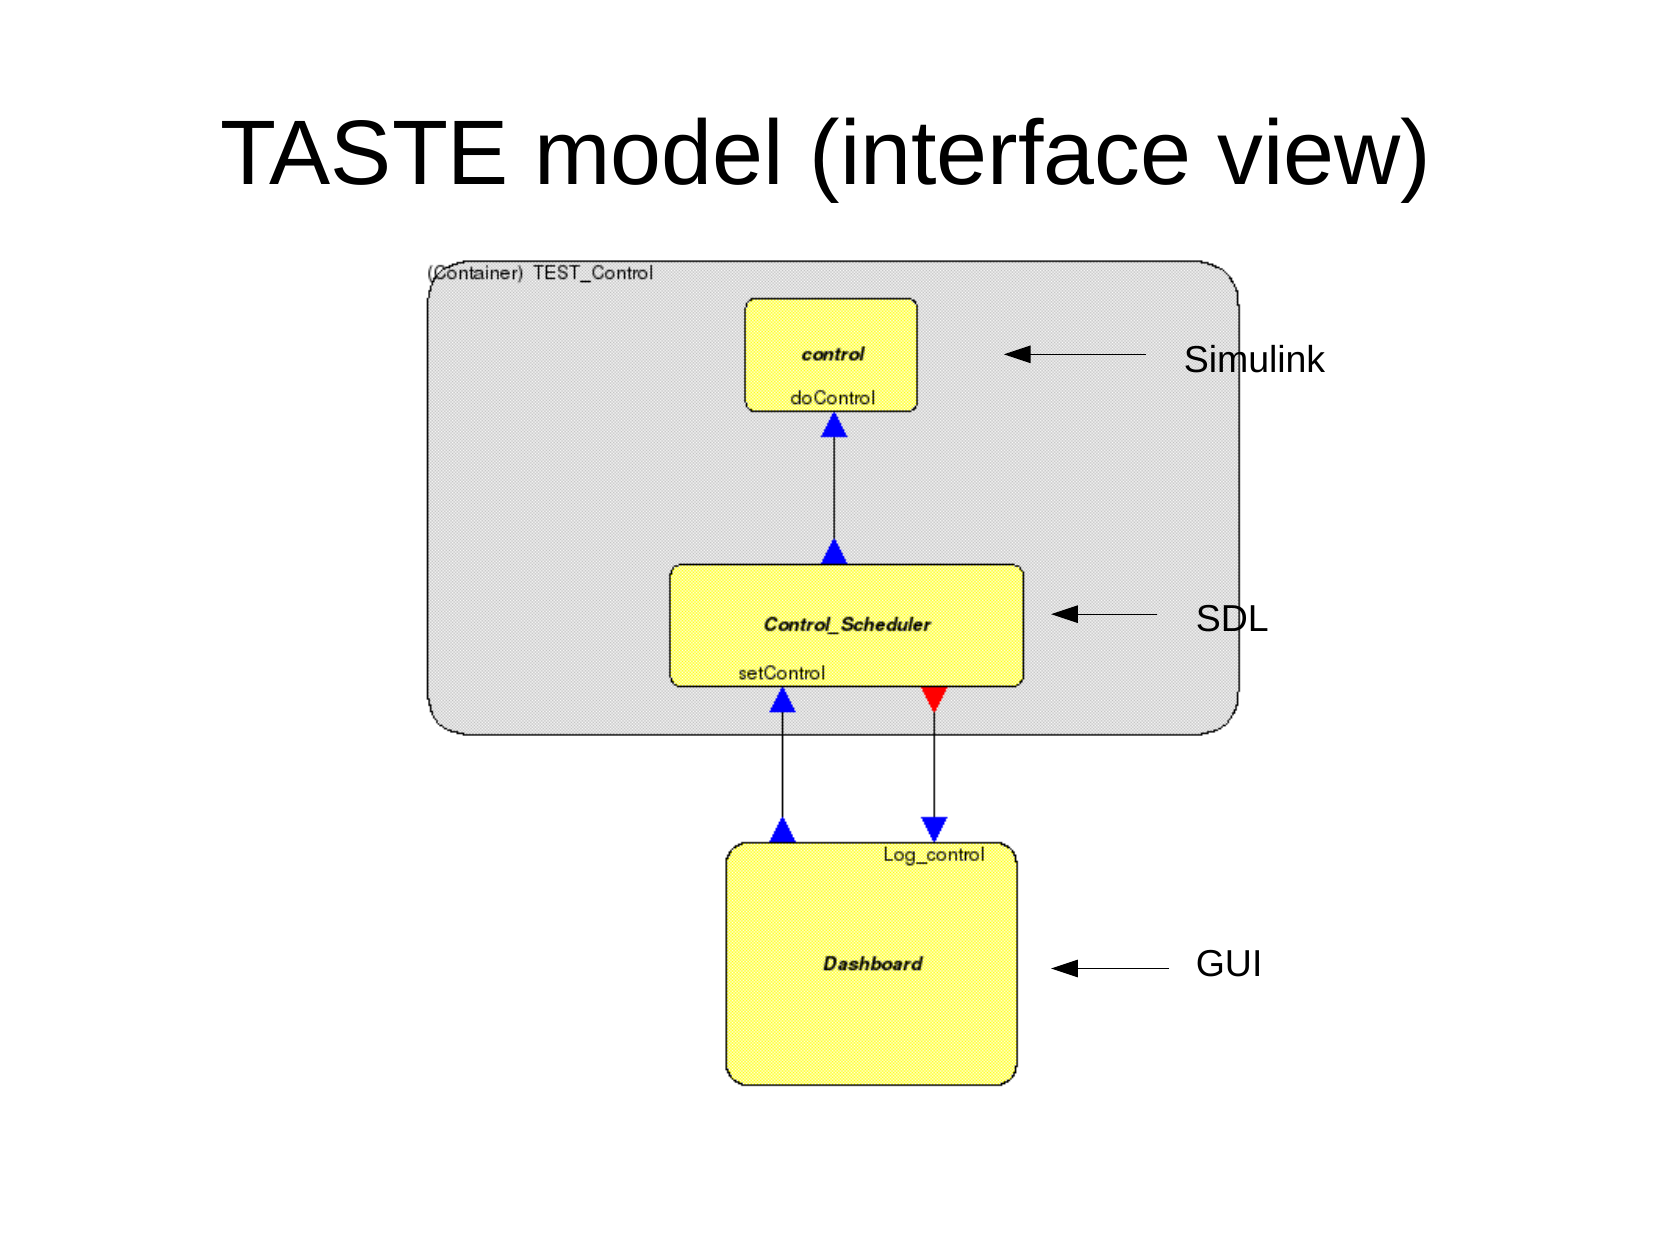

# TASTE model (interface view)
Simulink
SDL
GUI